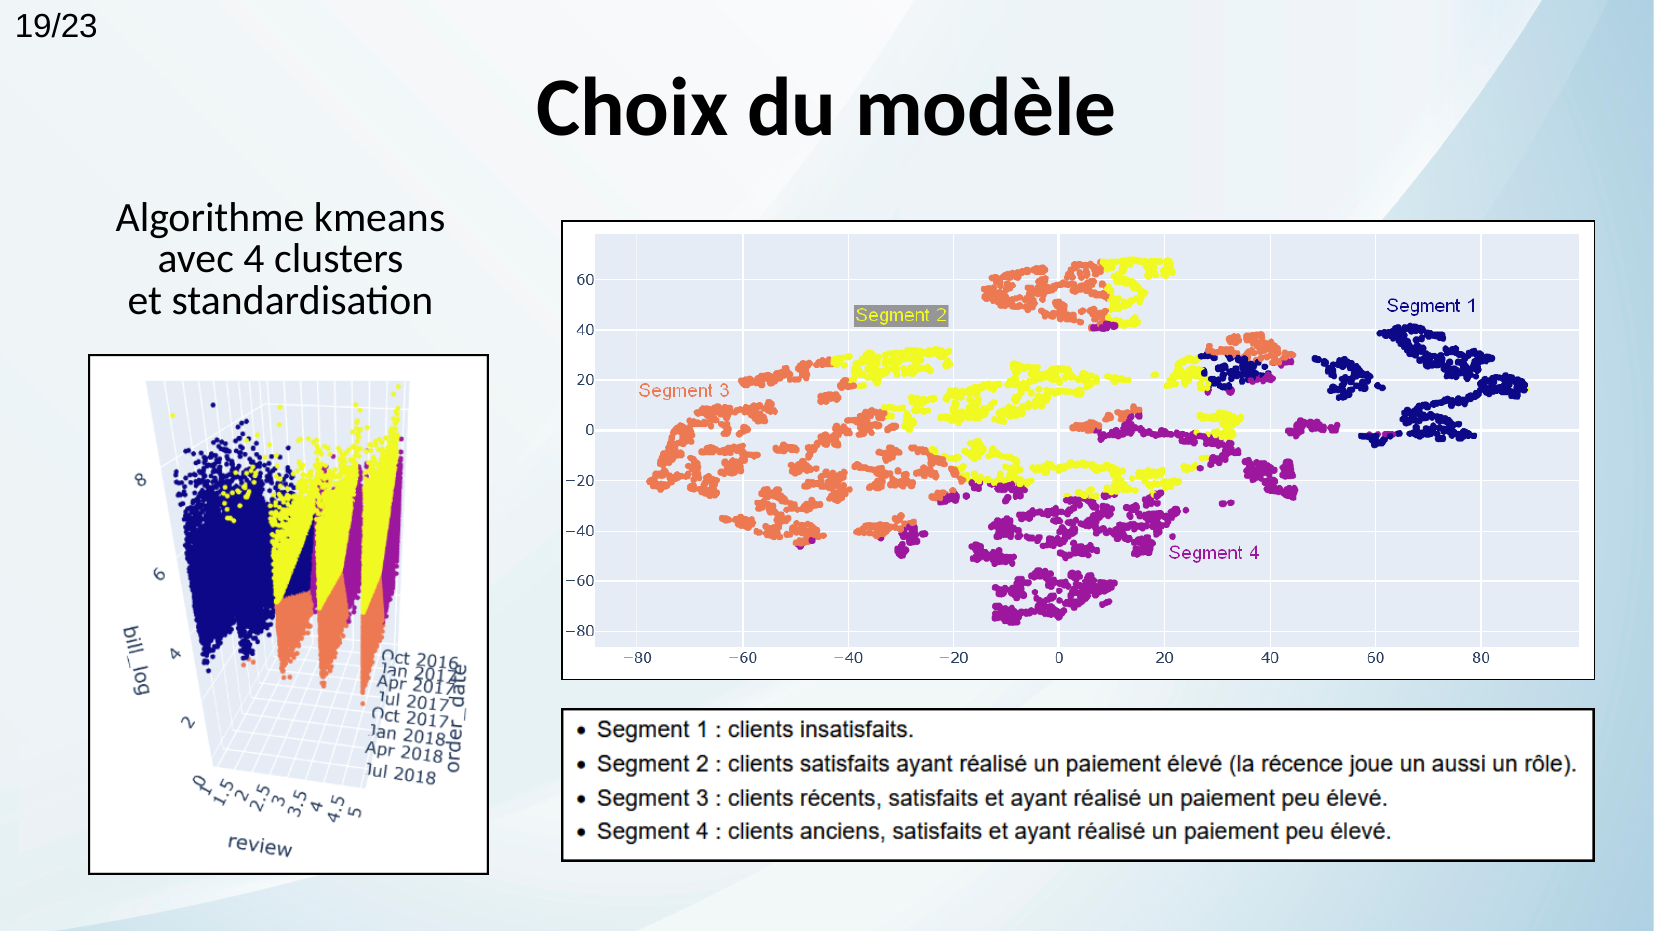

19/23
# Choix du modèle
Algorithme kmeans
avec 4 clusters
et standardisation